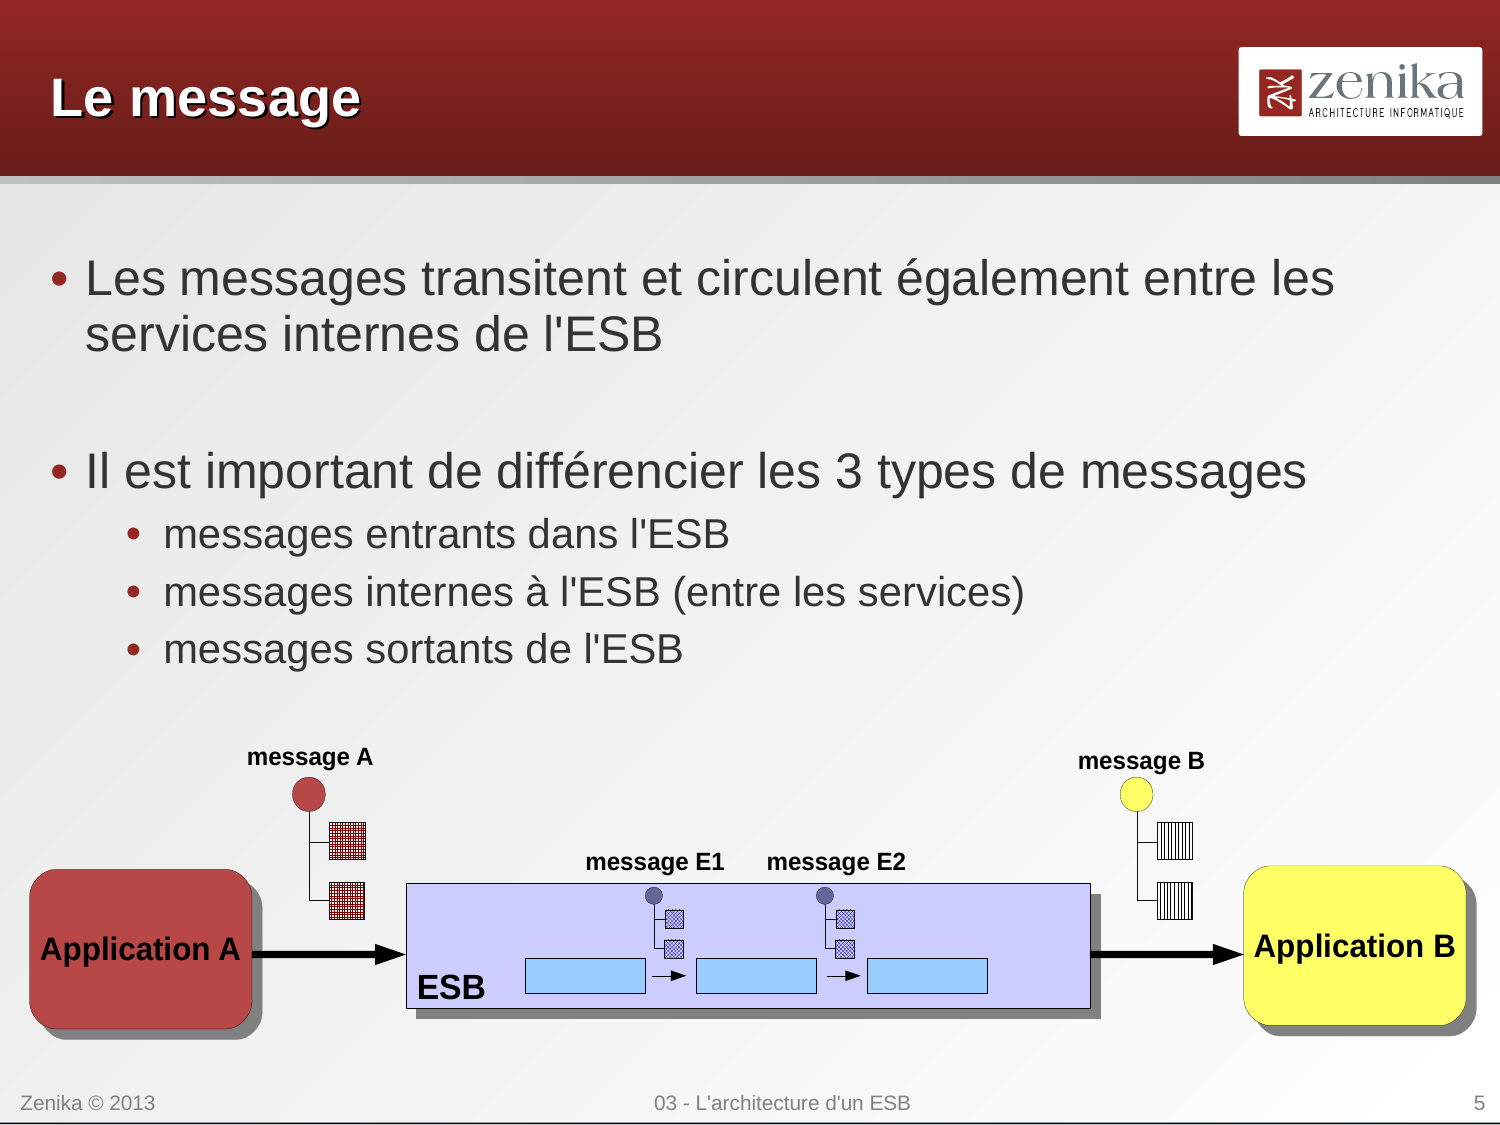

# Le message
Les messages transitent et circulent également entre les services internes de l'ESB
Il est important de différencier les 3 types de messages
messages entrants dans l'ESB
messages internes à l'ESB (entre les services)
messages sortants de l'ESB